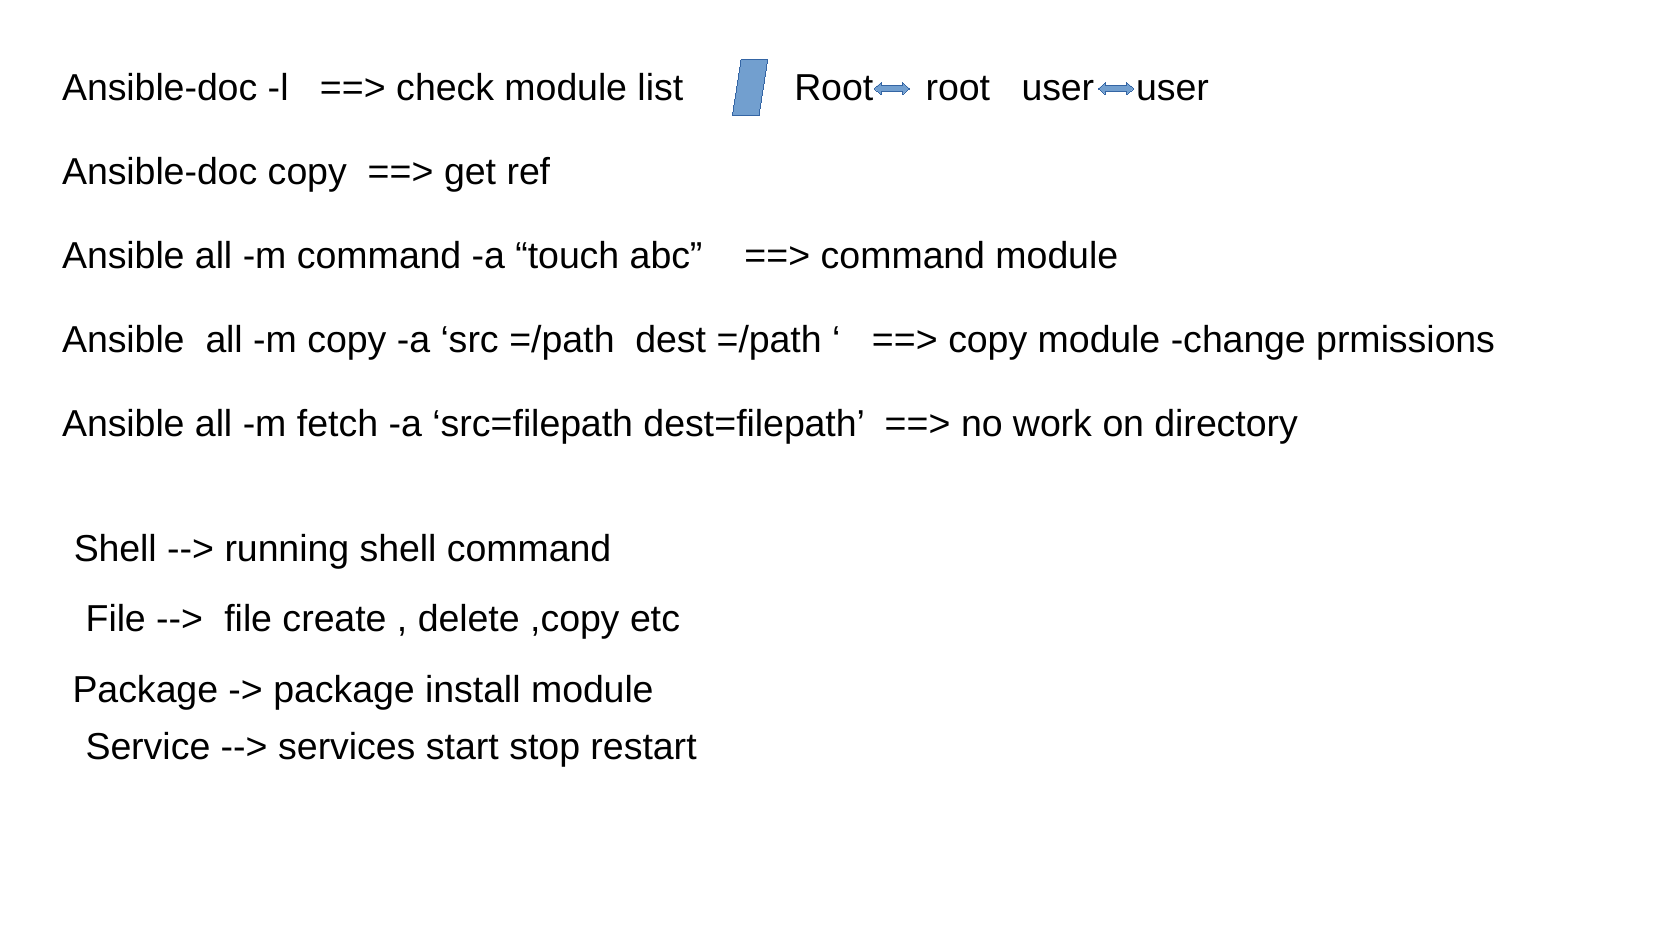

Ansible-doc -l ==> check module list
Ansible-doc copy ==> get ref
Ansible all -m command -a “touch abc” ==> command module
Ansible all -m copy -a ‘src =/path dest =/path ‘ ==> copy module -change prmissions
Ansible all -m fetch -a ‘src=filepath dest=filepath’ ==> no work on directory
Root root user user
Shell --> running shell command
File --> file create , delete ,copy etc
 Package -> package install module
Service --> services start stop restart